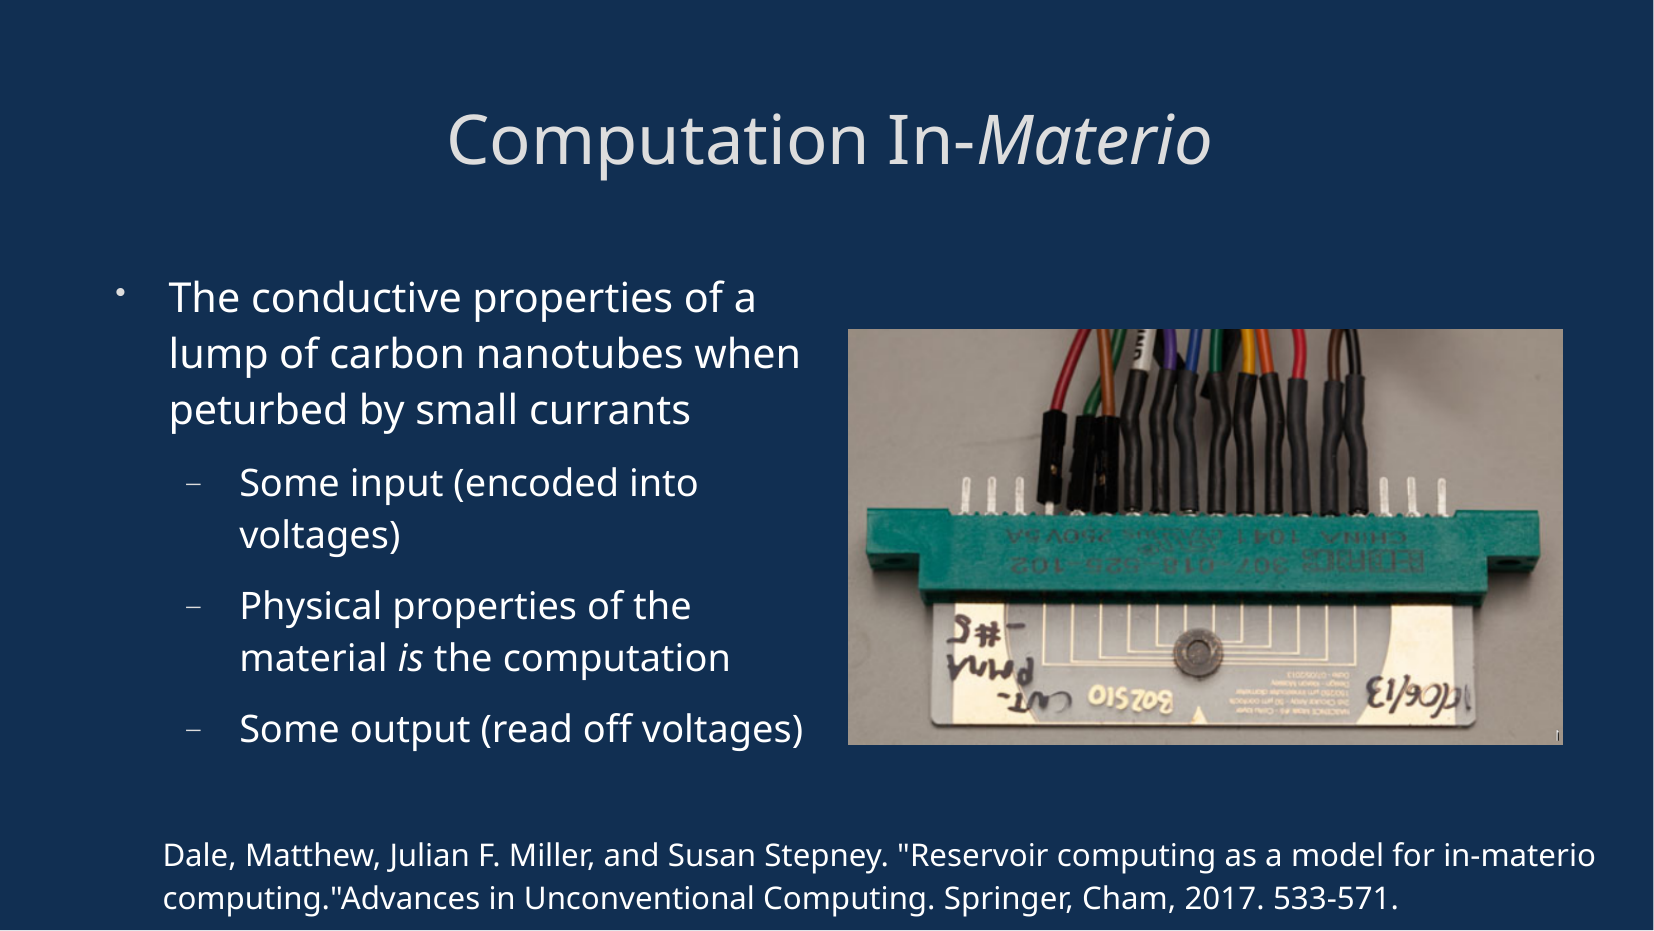

# Computation In-Materio
The conductive properties of a lump of carbon nanotubes when peturbed by small currants
Some input (encoded into voltages)
Physical properties of the material is the computation
Some output (read off voltages)
Dale, Matthew, Julian F. Miller, and Susan Stepney. "Reservoir computing as a model for in-materio
computing."Advances in Unconventional Computing. Springer, Cham, 2017. 533-571.